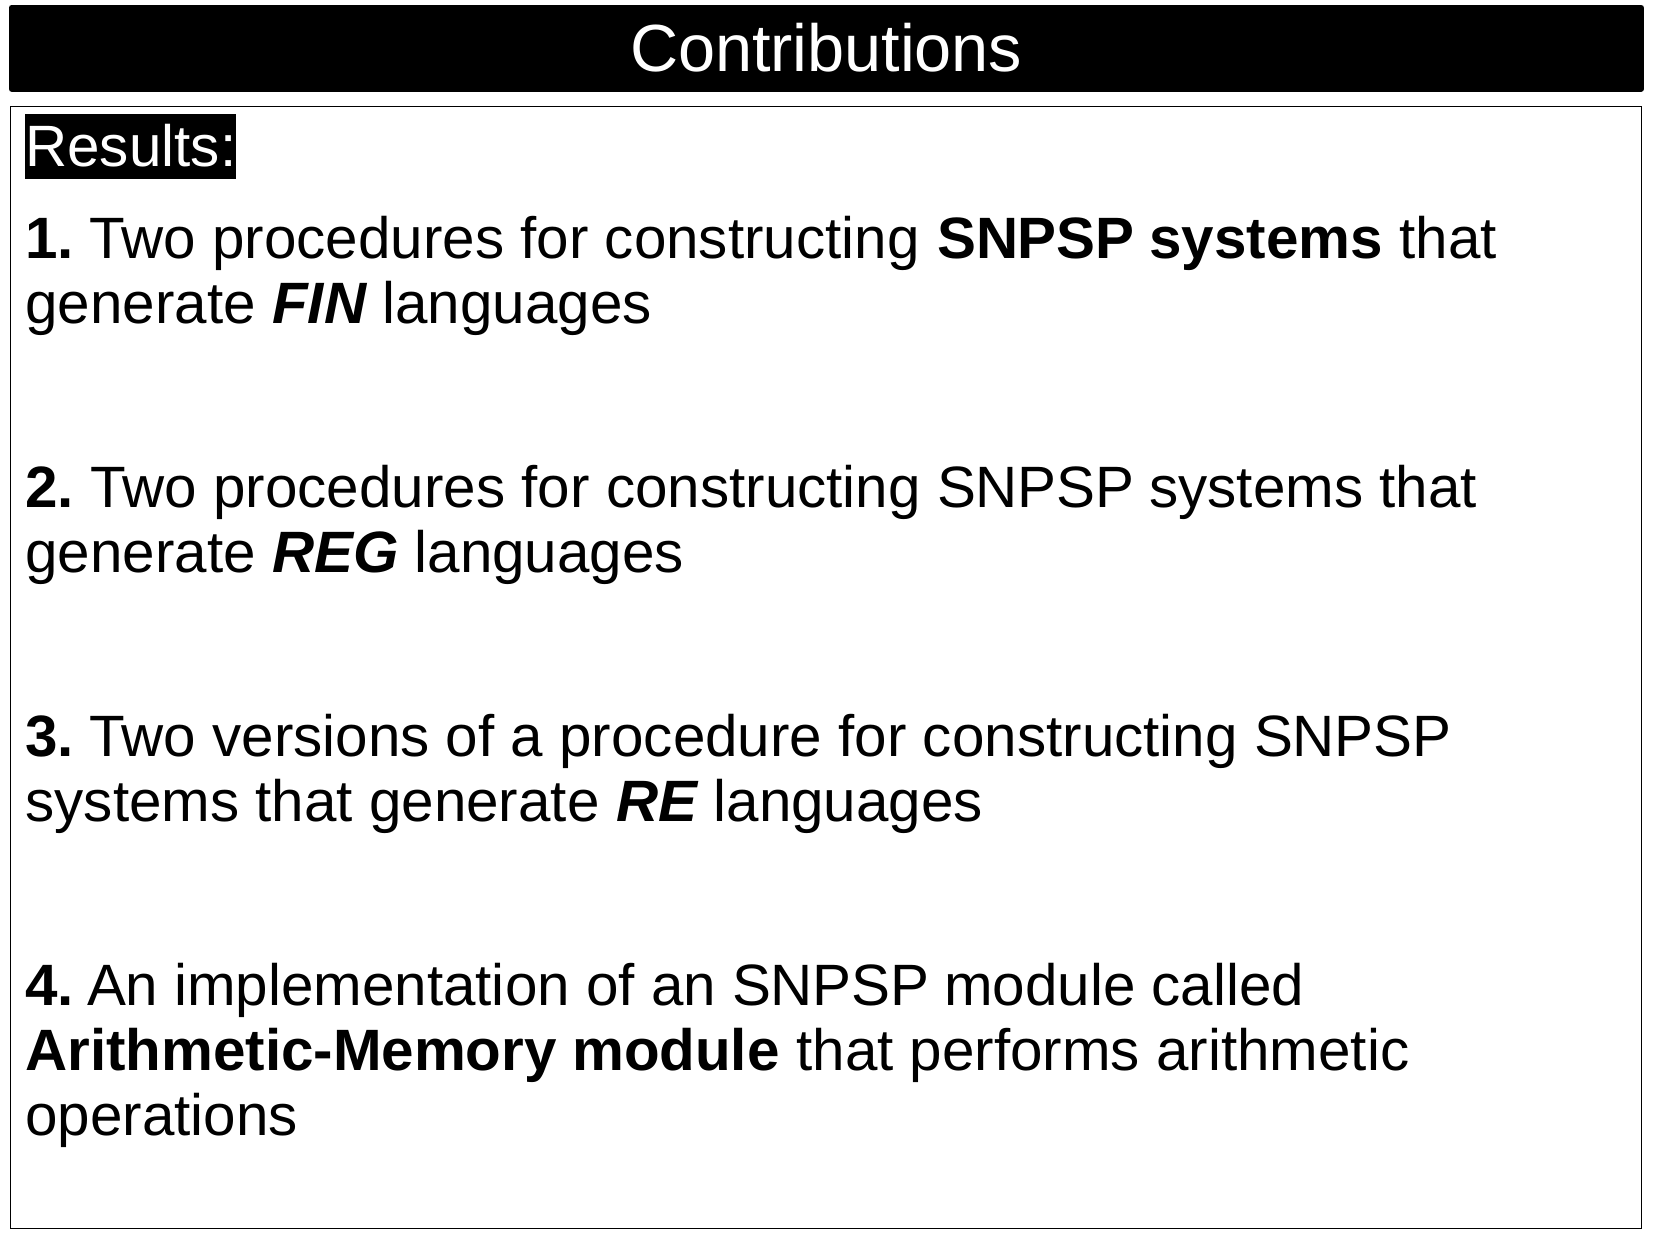

# Contributions
Results:
1. Two procedures for constructing SNPSP systems that generate FIN languages
2. Two procedures for constructing SNPSP systems that generate REG languages
3. Two versions of a procedure for constructing SNPSP systems that generate RE languages
4. An implementation of an SNPSP module called Arithmetic-Memory module that performs arithmetic operations